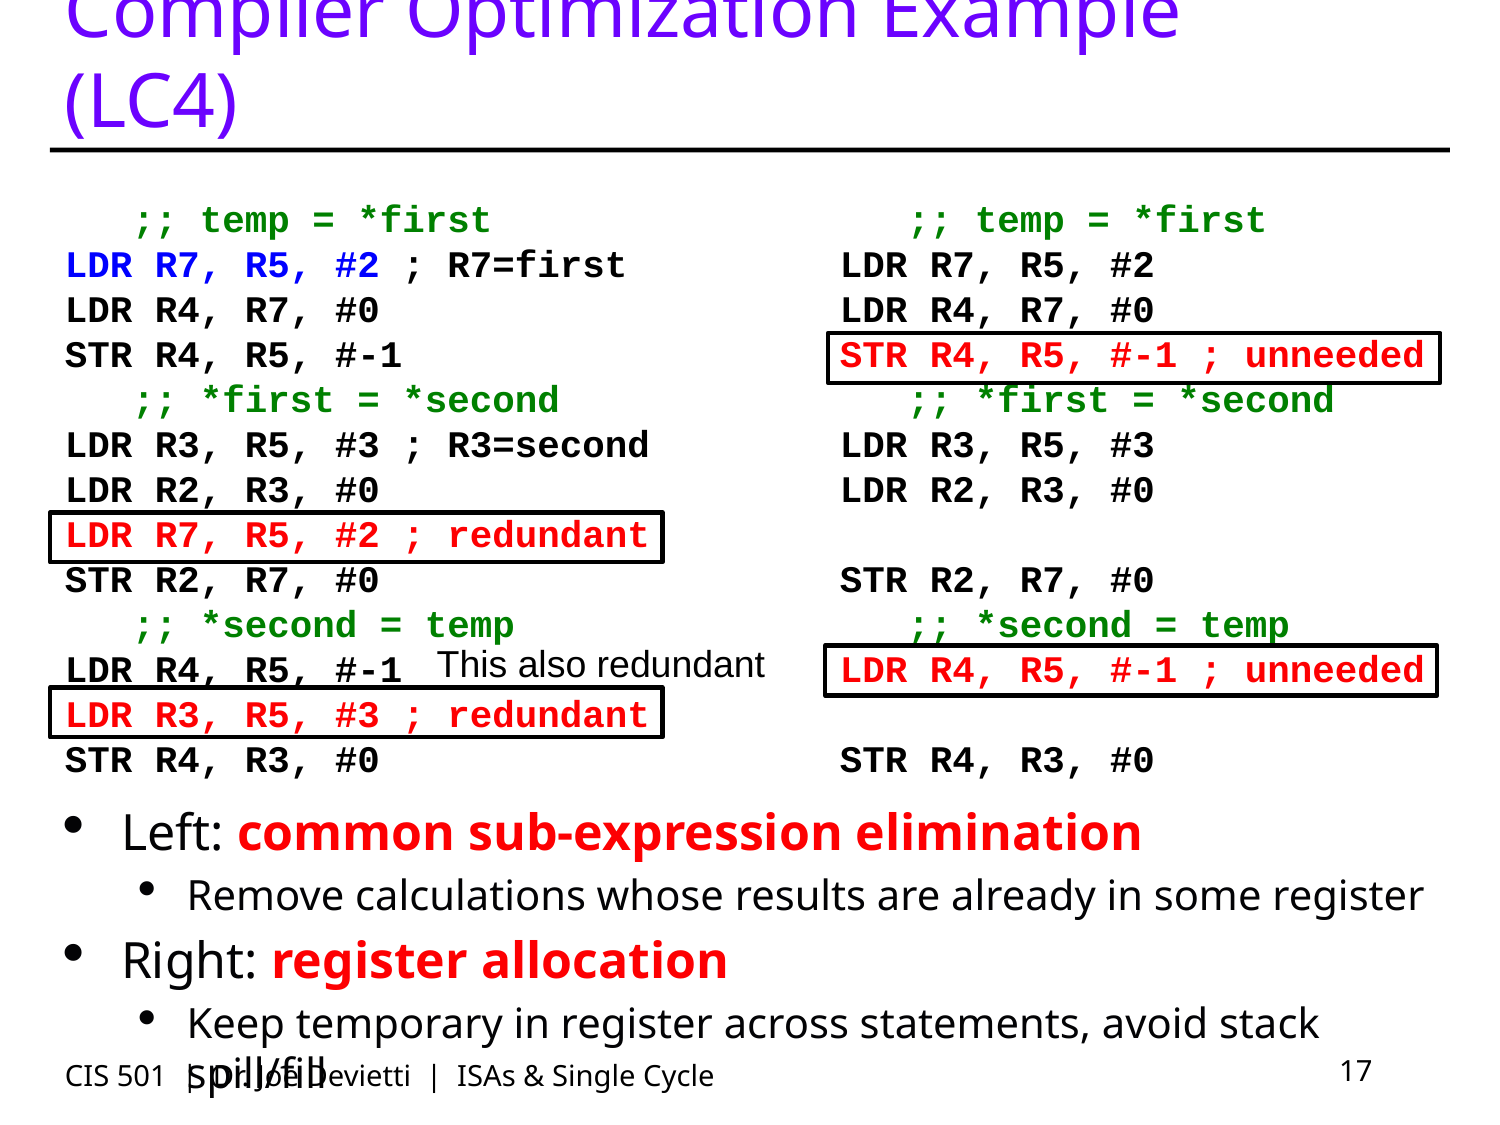

Compiler Optimization Example (LC4)
 ;; temp = *first
LDR R7, R5, #2 ; R7=first
LDR R4, R7, #0
STR R4, R5, #-1
 ;; *first = *second
LDR R3, R5, #3 ; R3=second
LDR R2, R3, #0
LDR R7, R5, #2 ; redundant
STR R2, R7, #0
 ;; *second = temp
LDR R4, R5, #-1
LDR R3, R5, #3 ; redundant
STR R4, R3, #0
 ;; temp = *first
LDR R7, R5, #2
LDR R4, R7, #0
STR R4, R5, #-1 ; unneeded
 ;; *first = *second
LDR R3, R5, #3
LDR R2, R3, #0
STR R2, R7, #0
 ;; *second = temp
LDR R4, R5, #-1 ; unneeded
STR R4, R3, #0
This also redundant
Left: common sub-expression elimination
Remove calculations whose results are already in some register
Right: register allocation
Keep temporary in register across statements, avoid stack spill/fill
CIS 501 | Dr. Joe Devietti | ISAs & Single Cycle